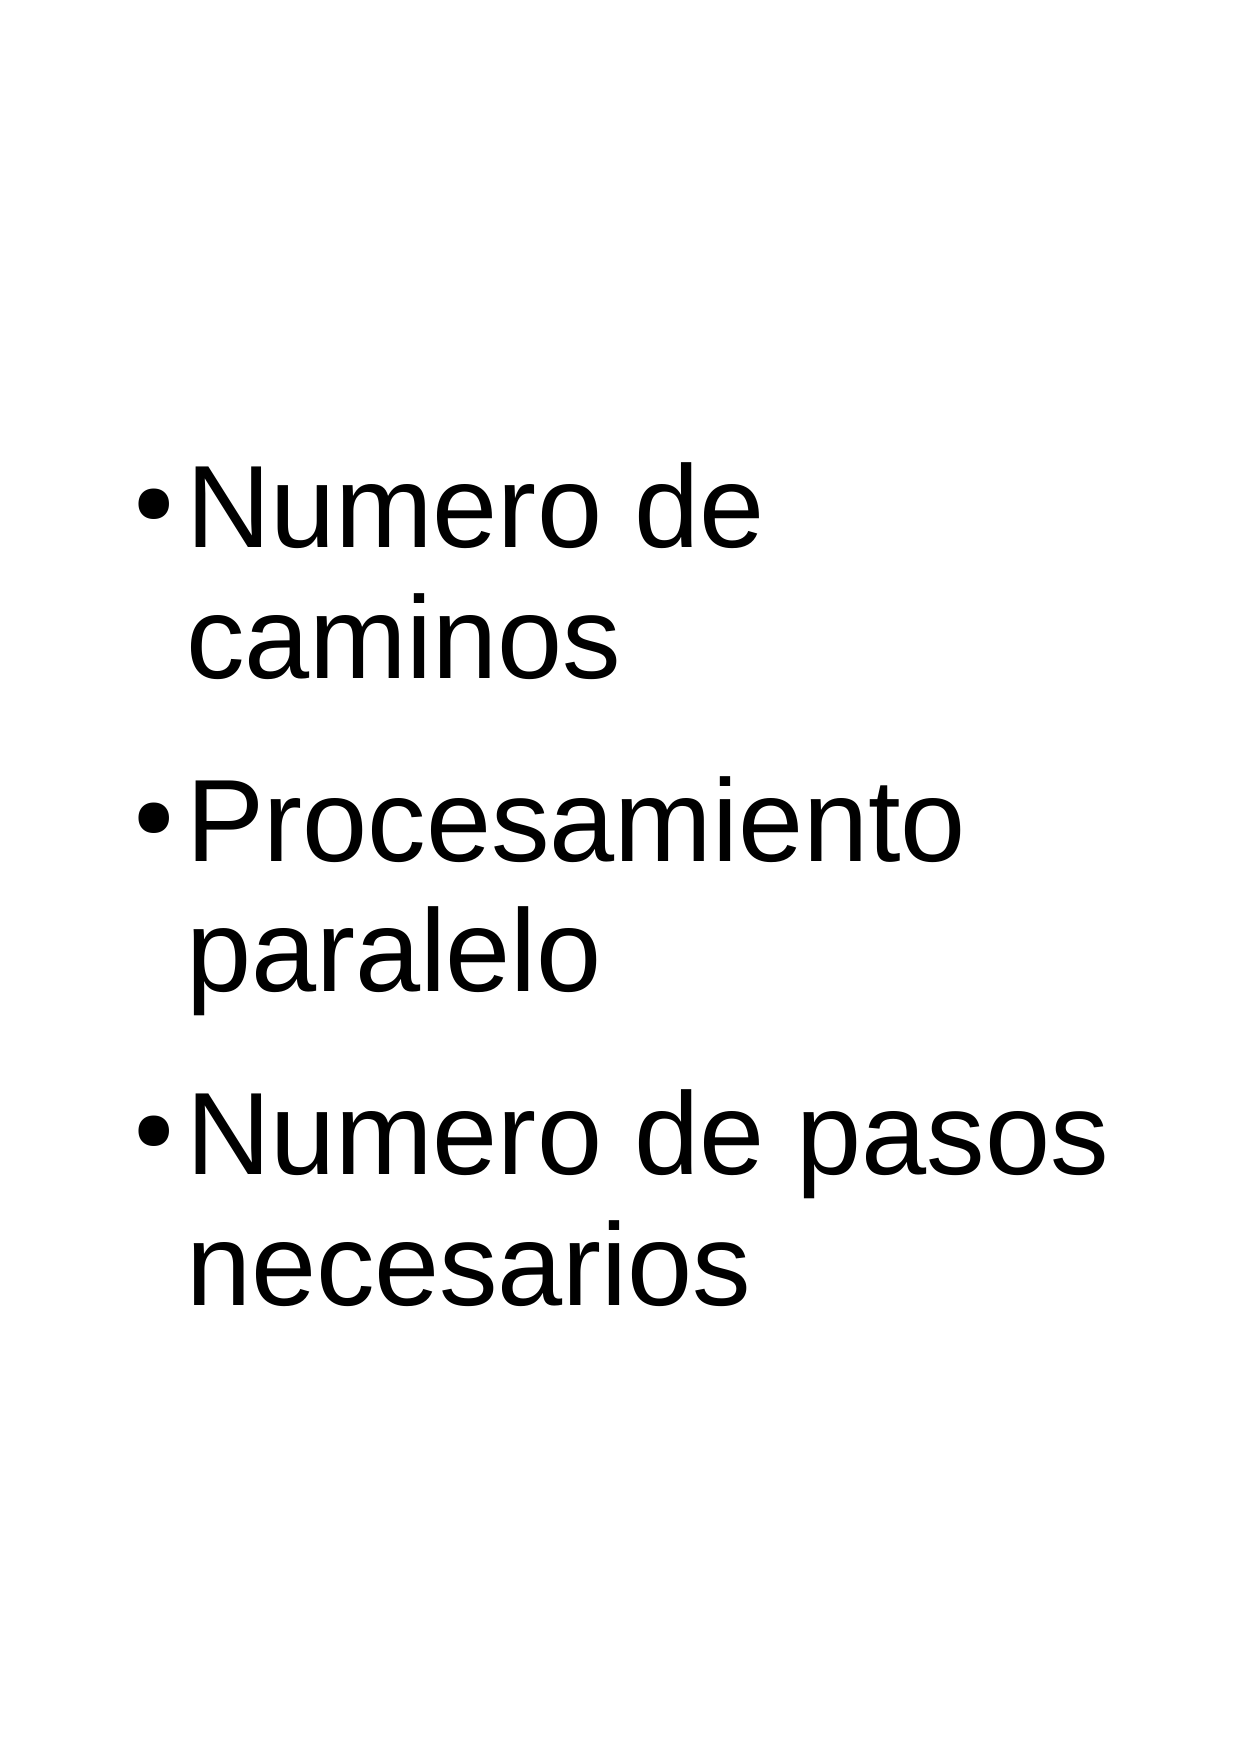

#
Numero de caminos
Procesamiento paralelo
Numero de pasos necesarios